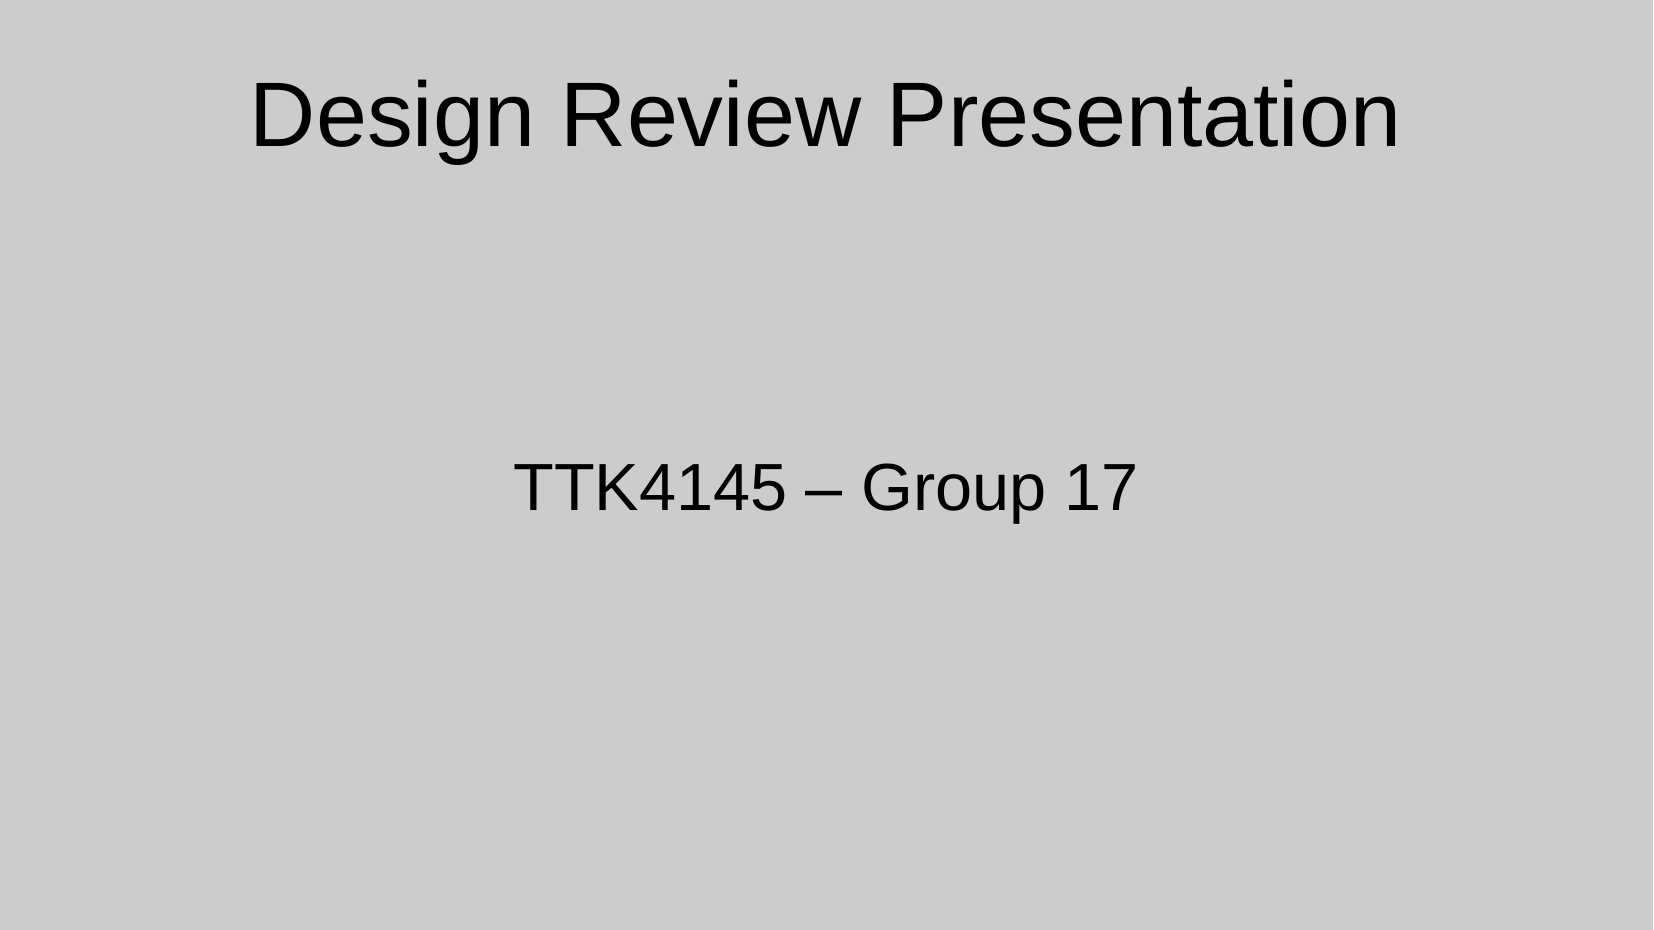

# Design Review Presentation
TTK4145 – Group 17